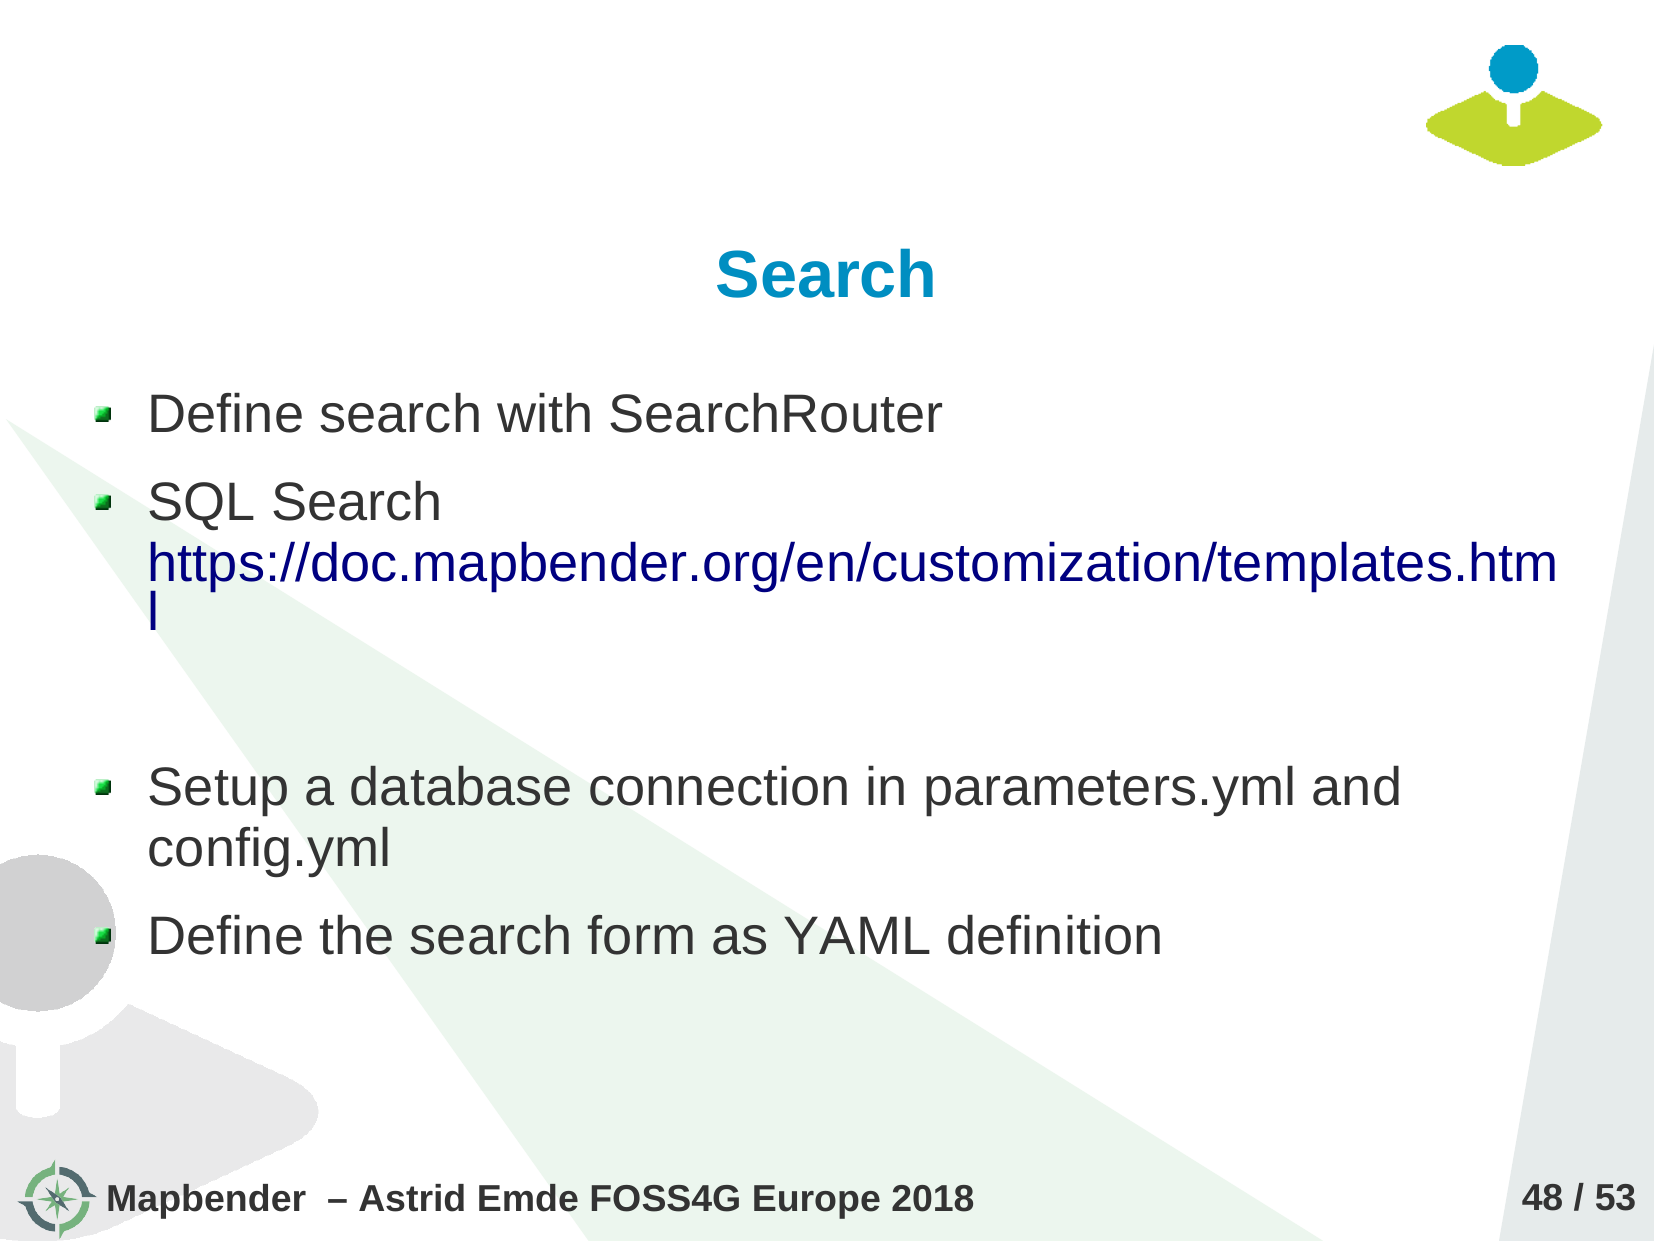

# Search
Define search with SearchRouter
SQL Search https://doc.mapbender.org/en/customization/templates.html
Setup a database connection in parameters.yml and config.yml
Define the search form as YAML definition